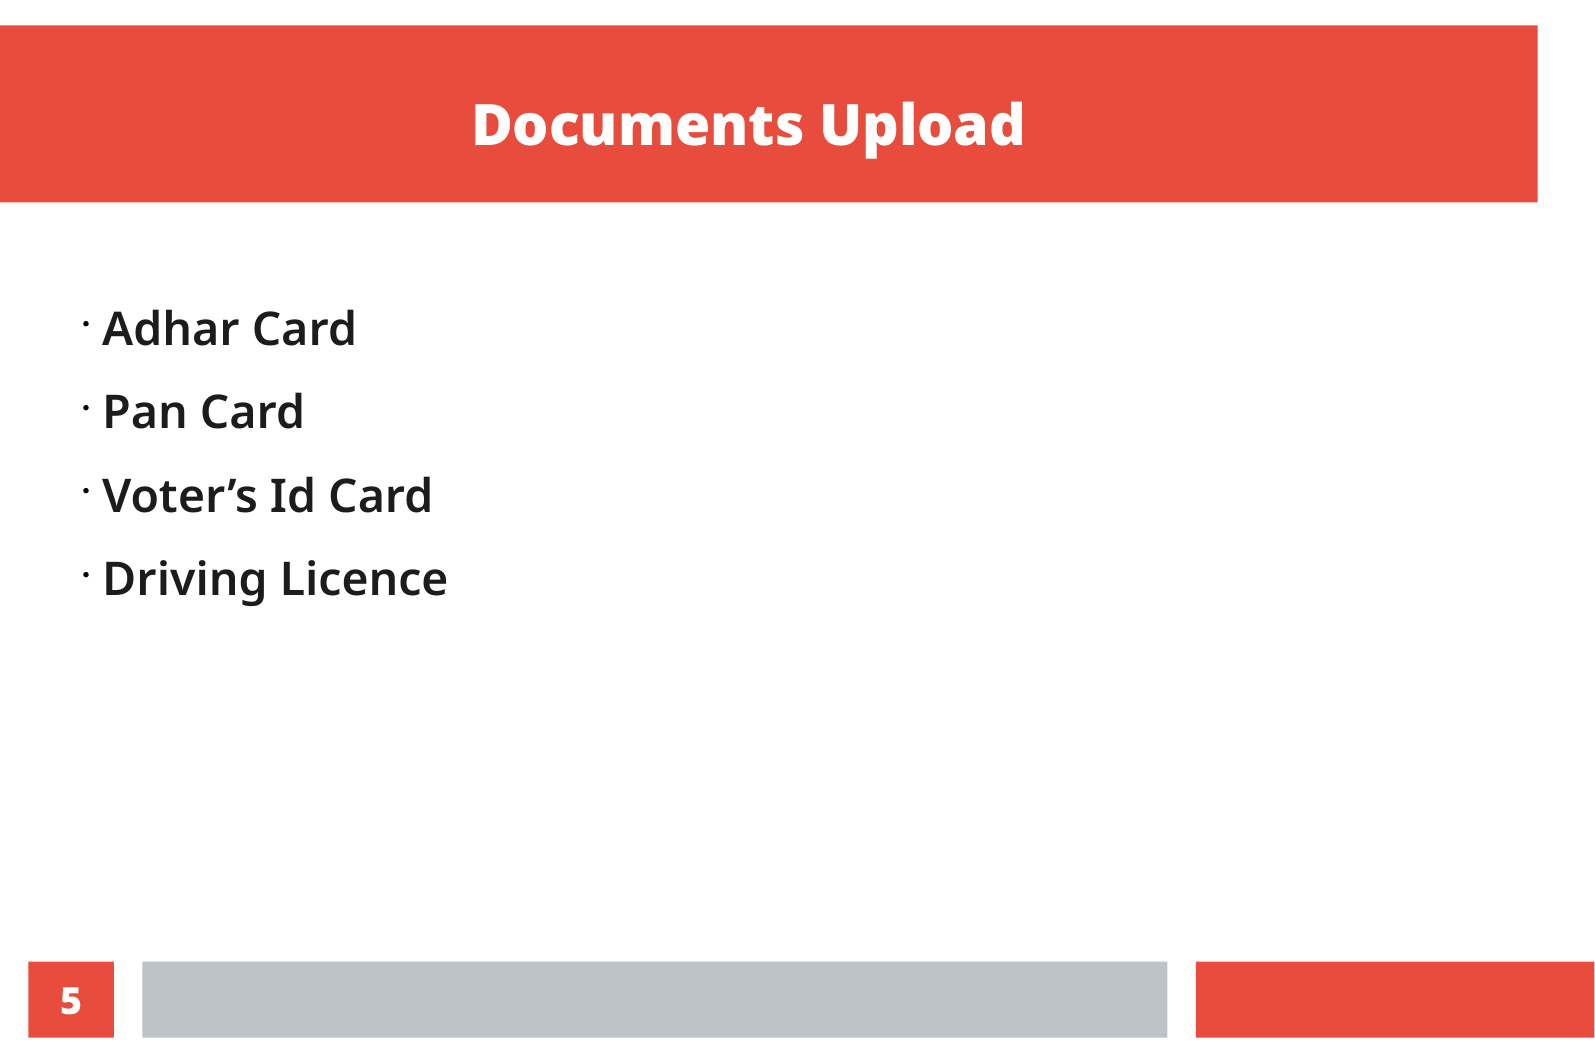

# Documents Upload
 Adhar Card
 Pan Card
 Voter’s Id Card
 Driving Licence
5